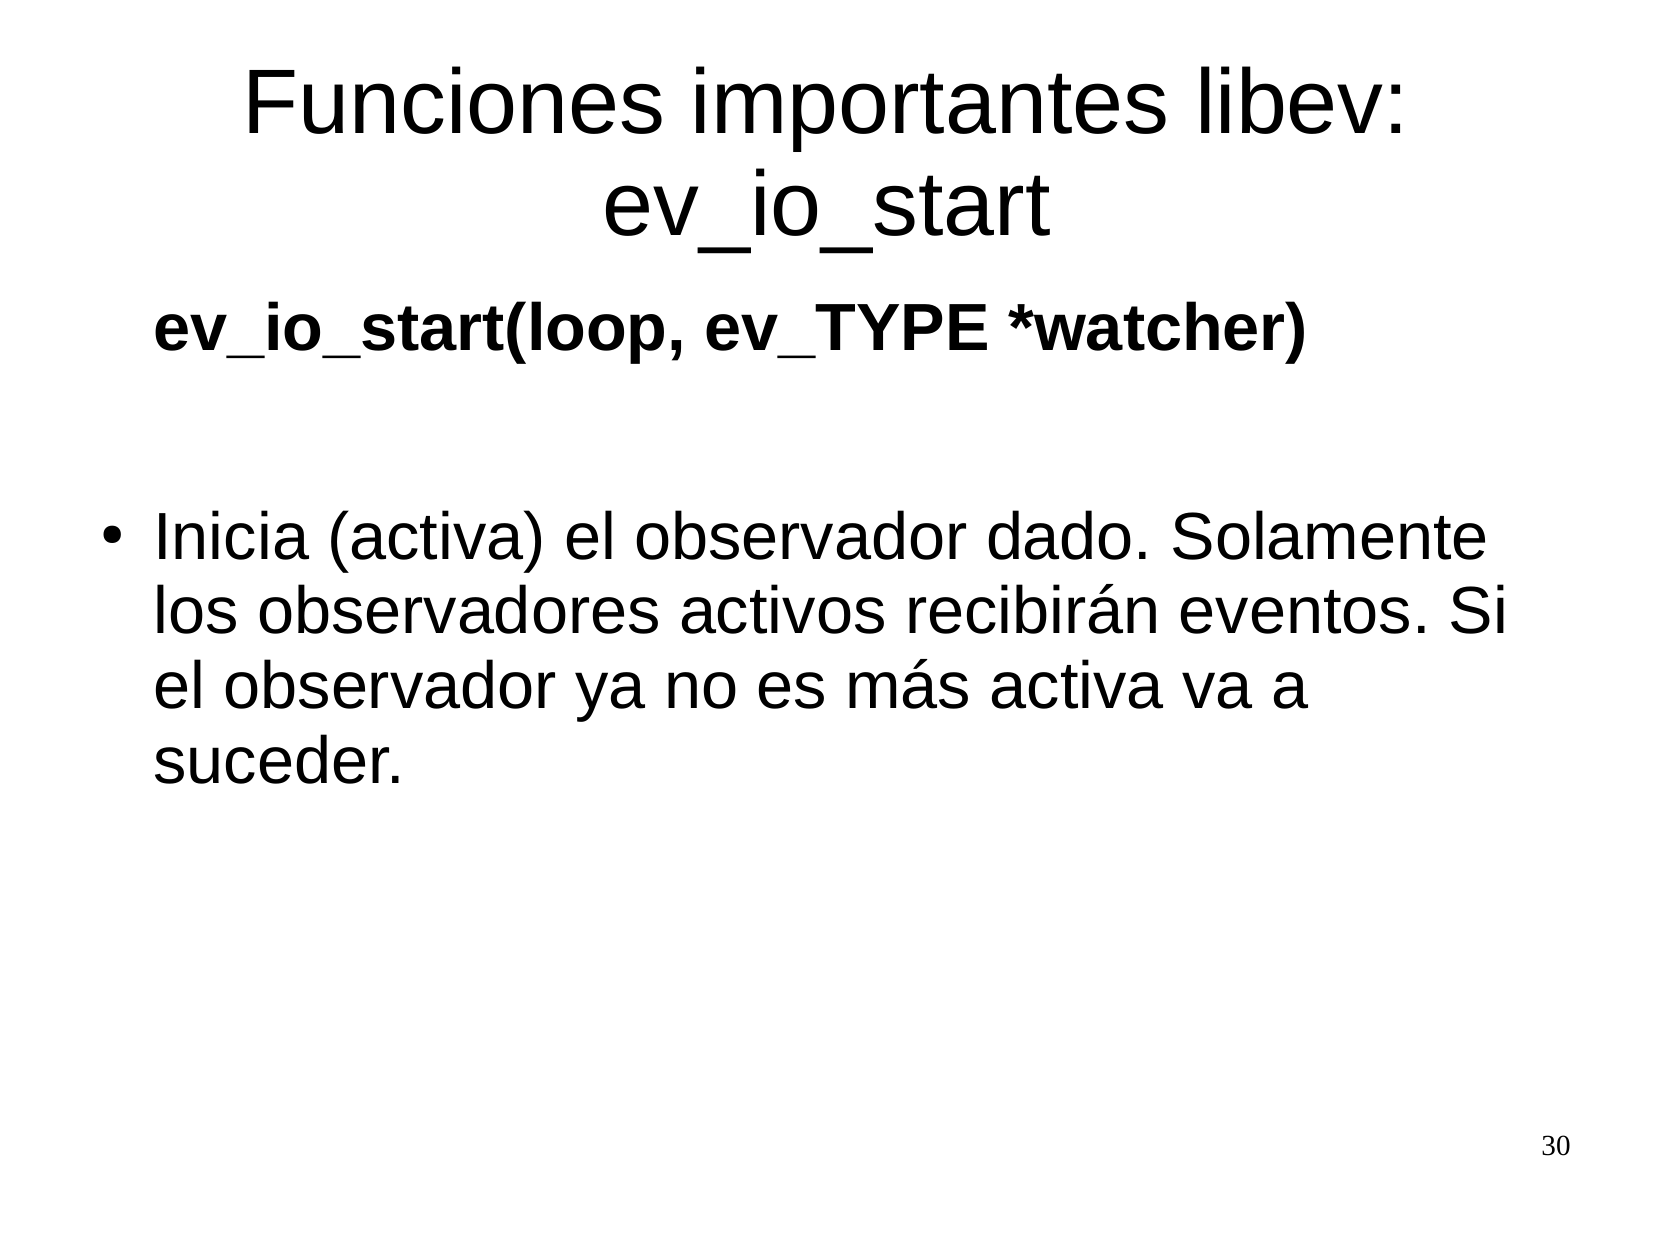

# Funciones importantes libev: ev_io_start
ev_io_start(loop, ev_TYPE *watcher)
Inicia (activa) el observador dado. Solamente los observadores activos recibirán eventos. Si el observador ya no es más activa va a suceder.
30